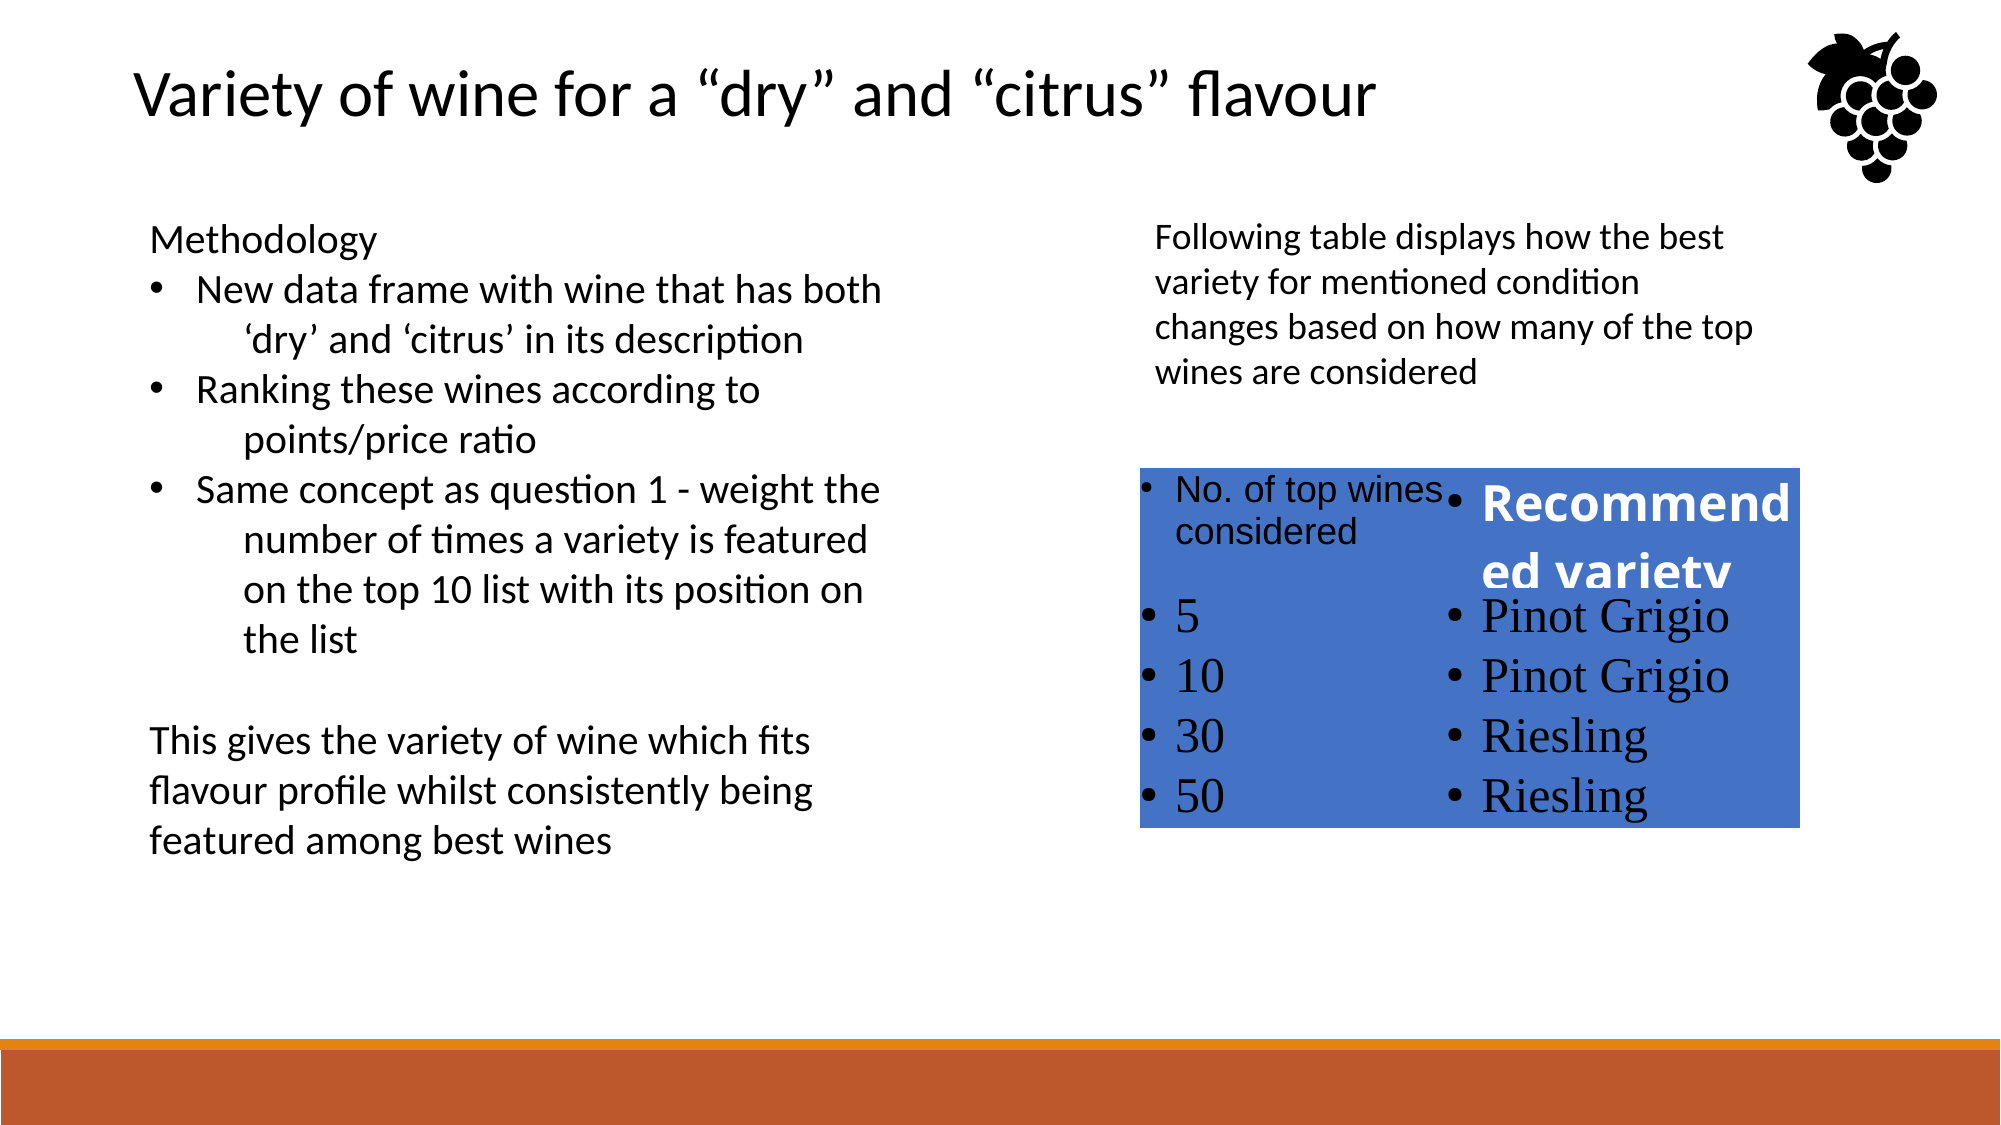

Variety of wine for a “dry” and “citrus” flavour
Methodology
New data frame with wine that has both ‘dry’ and ‘citrus’ in its description
Ranking these wines according to points/price ratio
Same concept as question 1 - weight the number of times a variety is featured on the top 10 list with its position on the list
This gives the variety of wine which fits flavour profile whilst consistently being featured among best wines
Following table displays how the best variety for mentioned condition changes based on how many of the top wines are considered
| No. of top wines considered | Recommended variety |
| --- | --- |
| 5 | Pinot Grigio |
| 10 | Pinot Grigio |
| 30 | Riesling |
| 50 | Riesling |